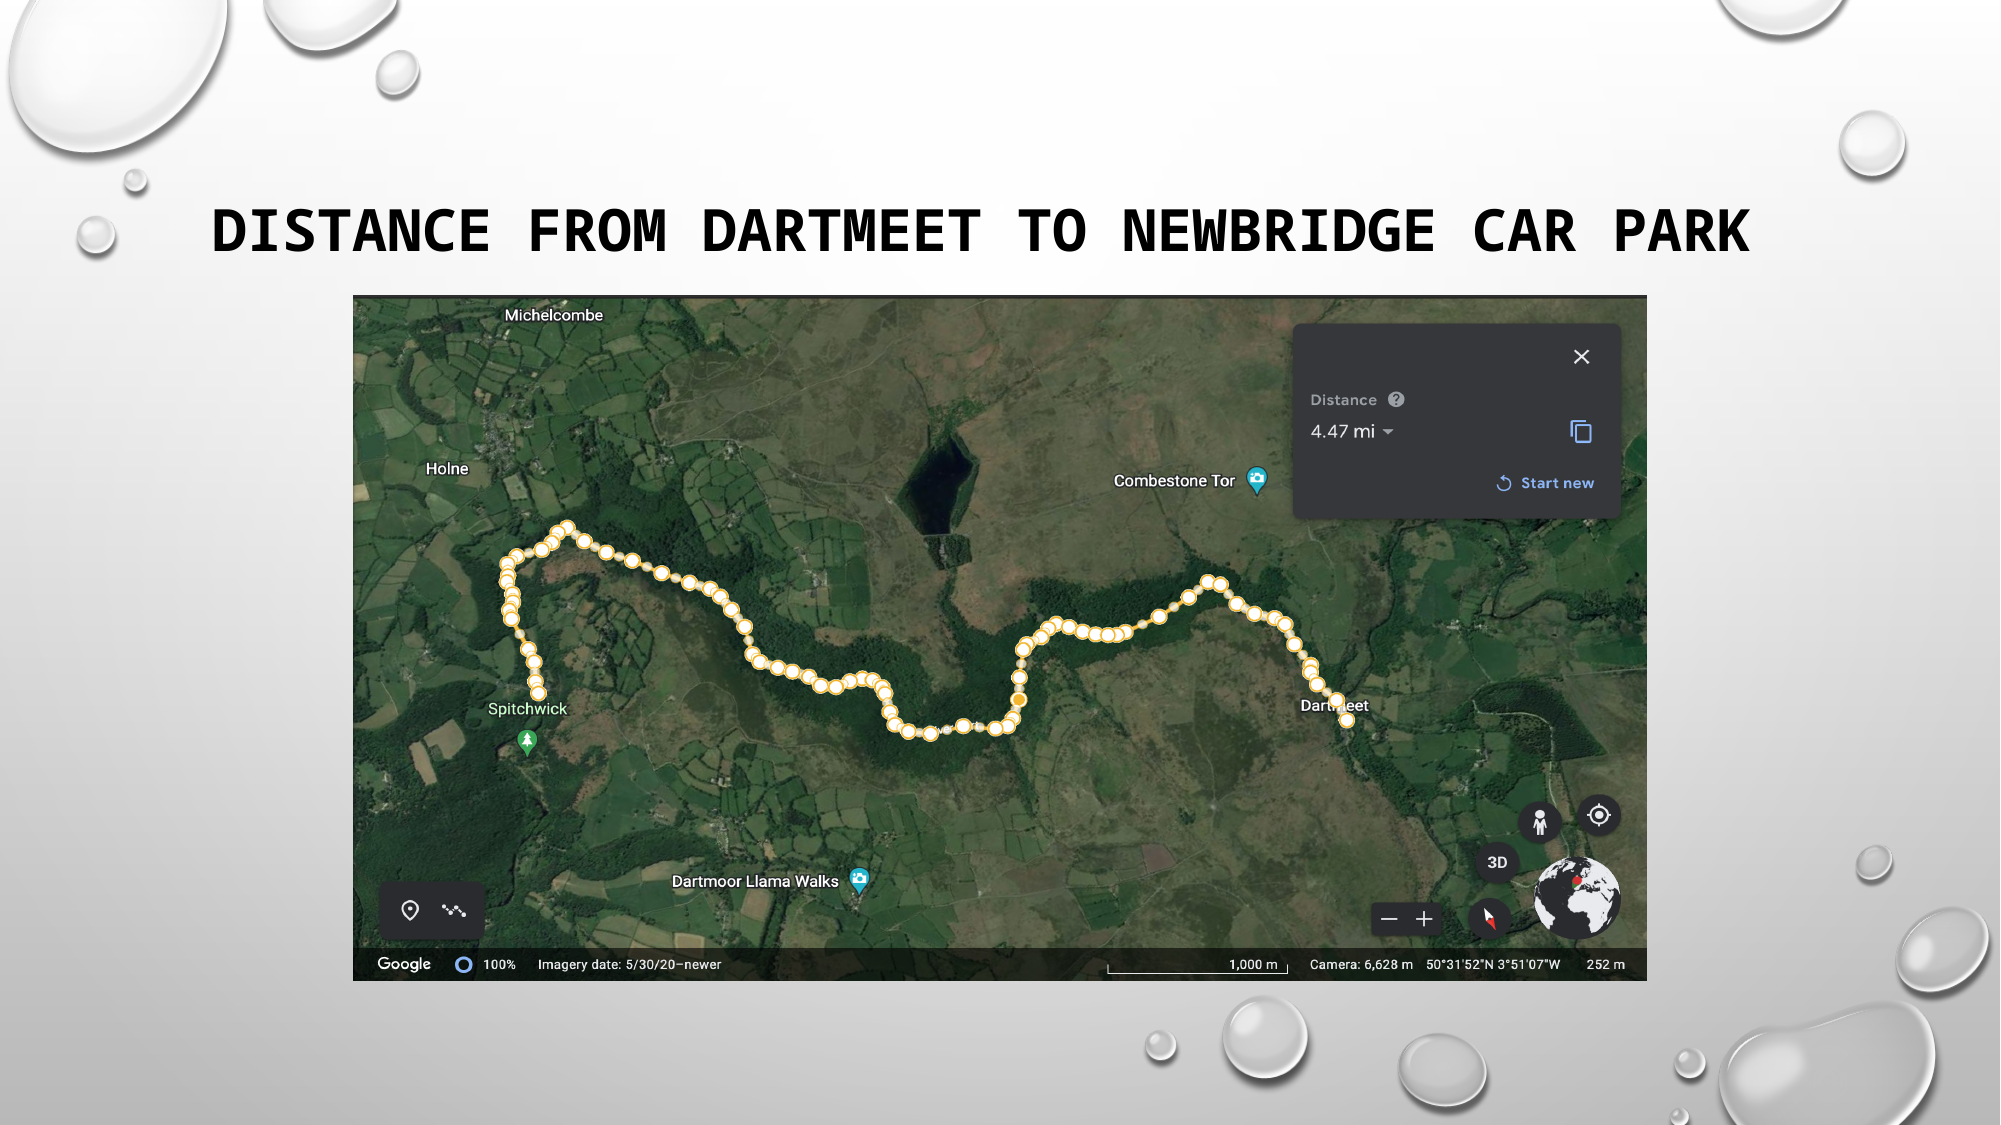

# Distance from Dartmeet to newbridge car park